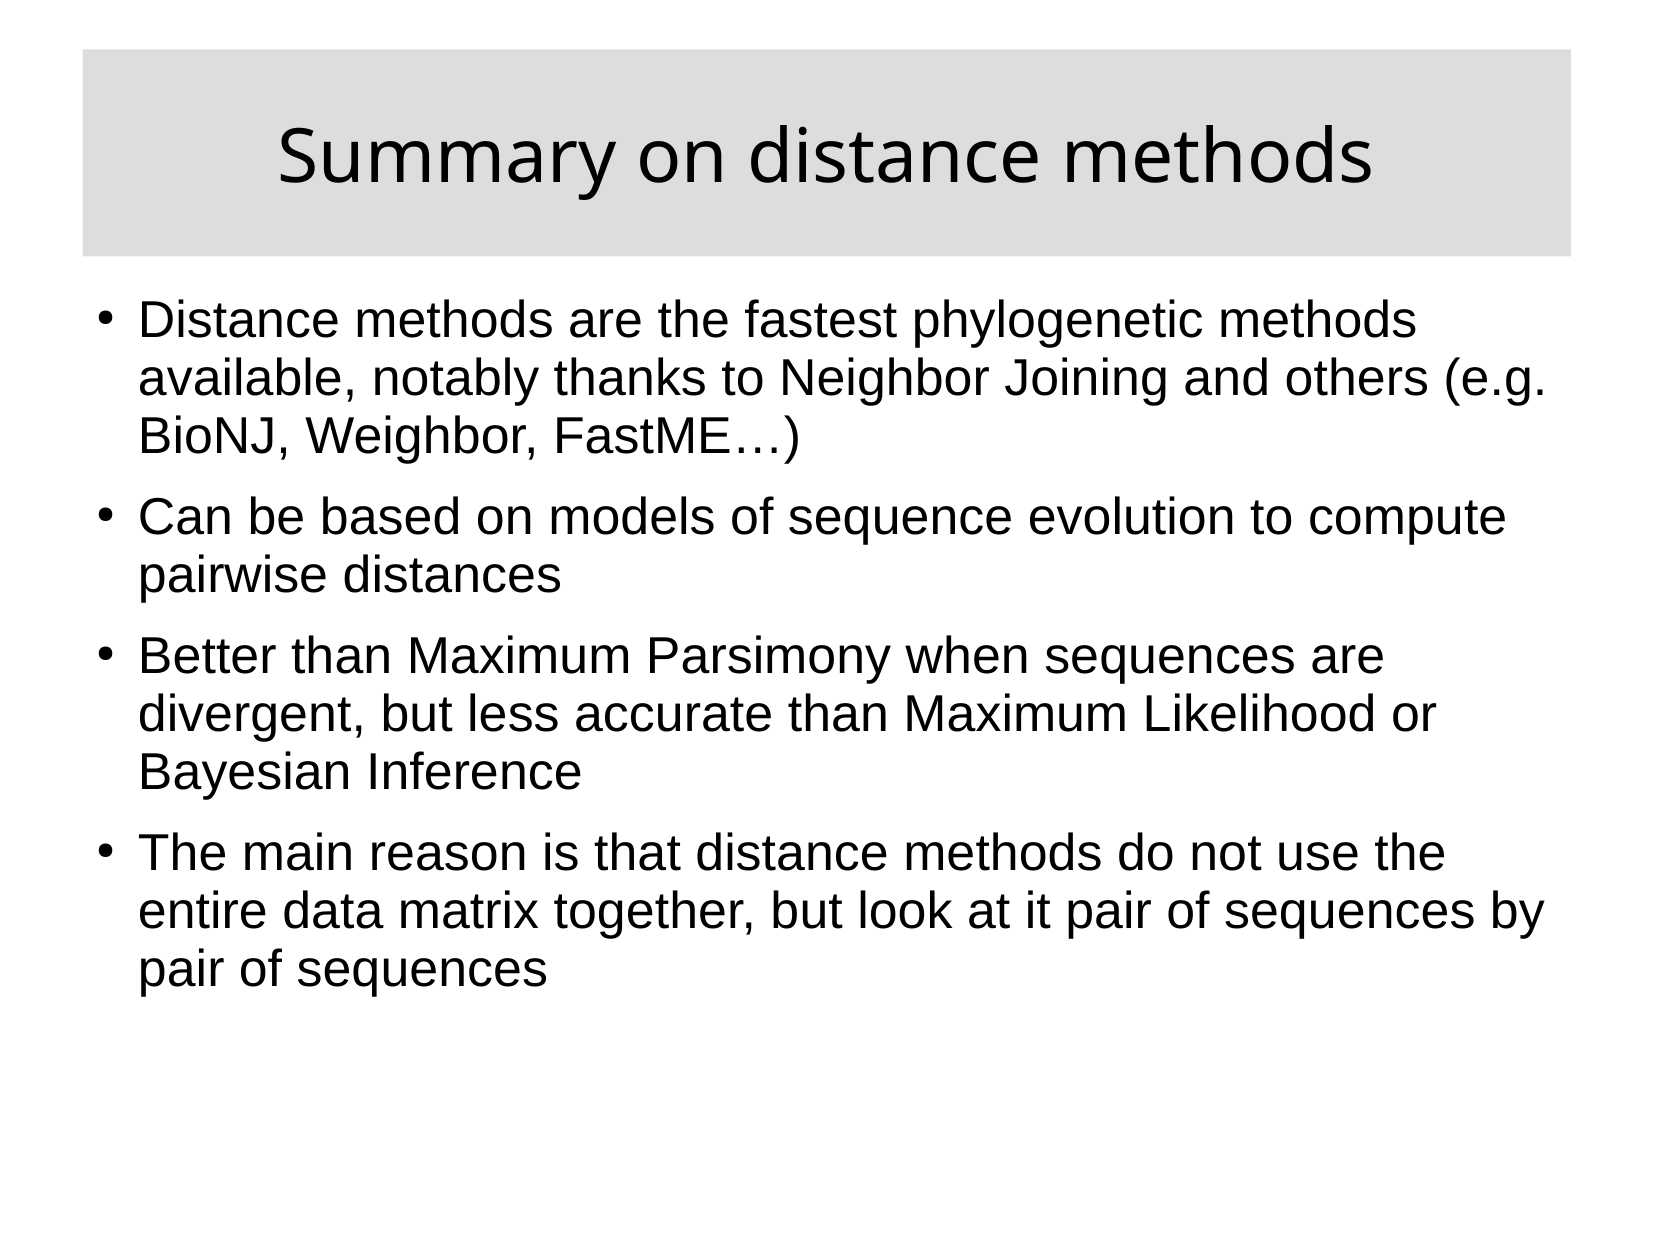

# Summary on distance methods
Distance methods are the fastest phylogenetic methods available, notably thanks to Neighbor Joining and others (e.g. BioNJ, Weighbor, FastME…)
Can be based on models of sequence evolution to compute pairwise distances
Better than Maximum Parsimony when sequences are divergent, but less accurate than Maximum Likelihood or Bayesian Inference
The main reason is that distance methods do not use the entire data matrix together, but look at it pair of sequences by pair of sequences